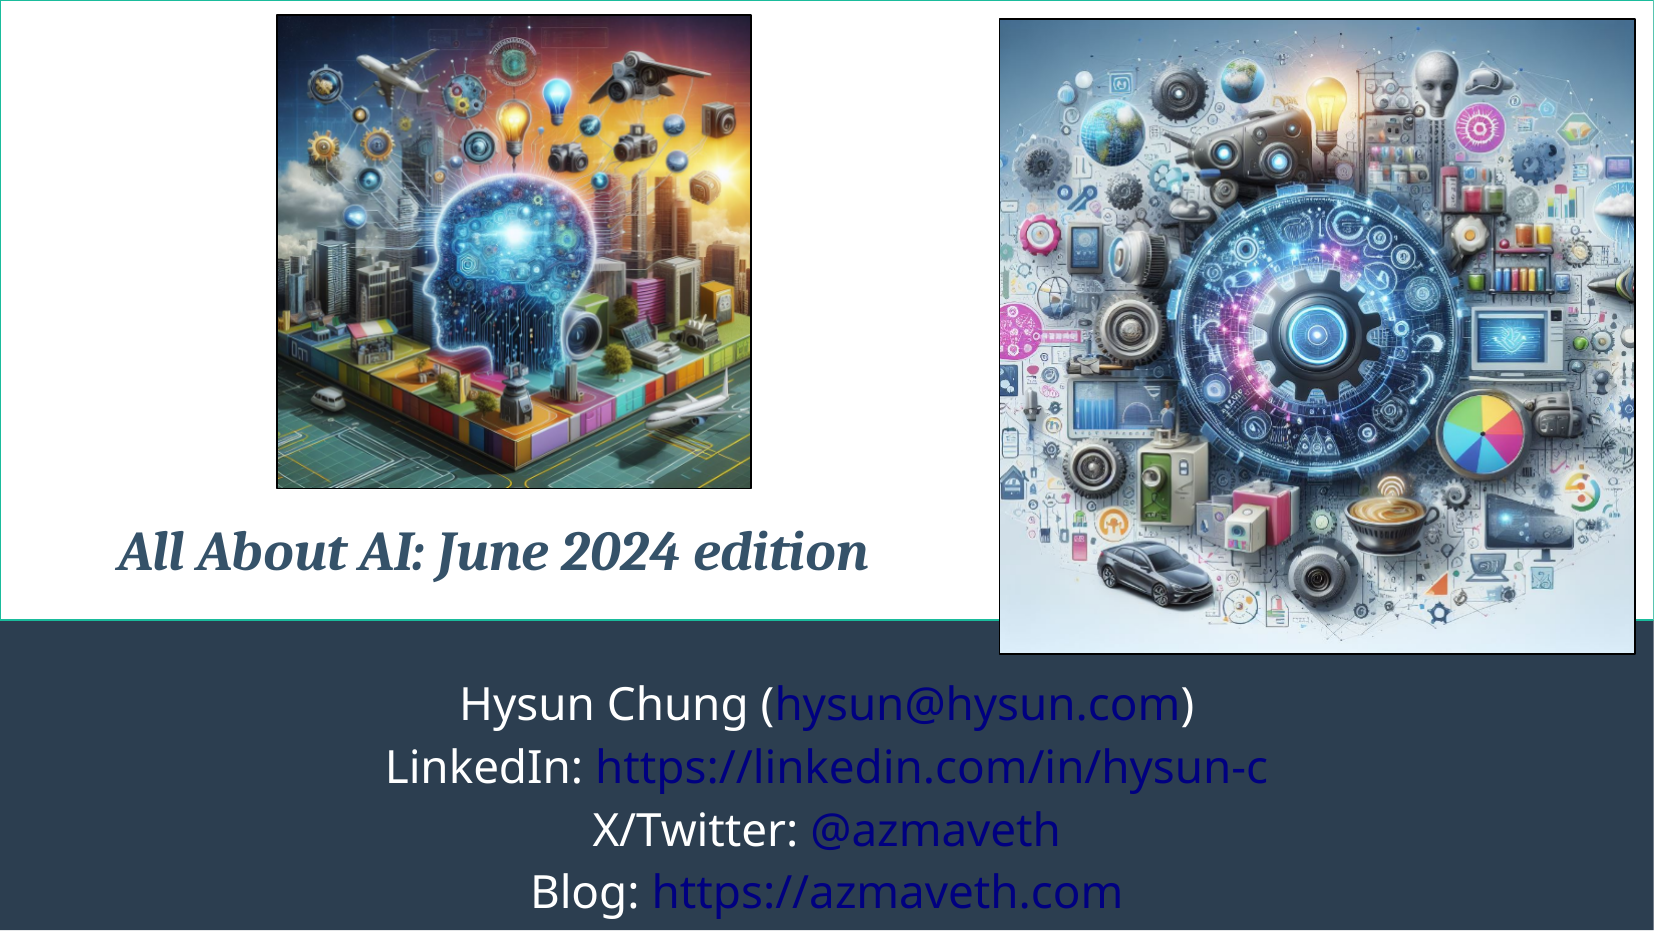

# All About AI: June 2024 edition
Hysun Chung (hysun@hysun.com)
LinkedIn: https://linkedin.com/in/hysun-c
X/Twitter: @azmaveth
Blog: https://azmaveth.com